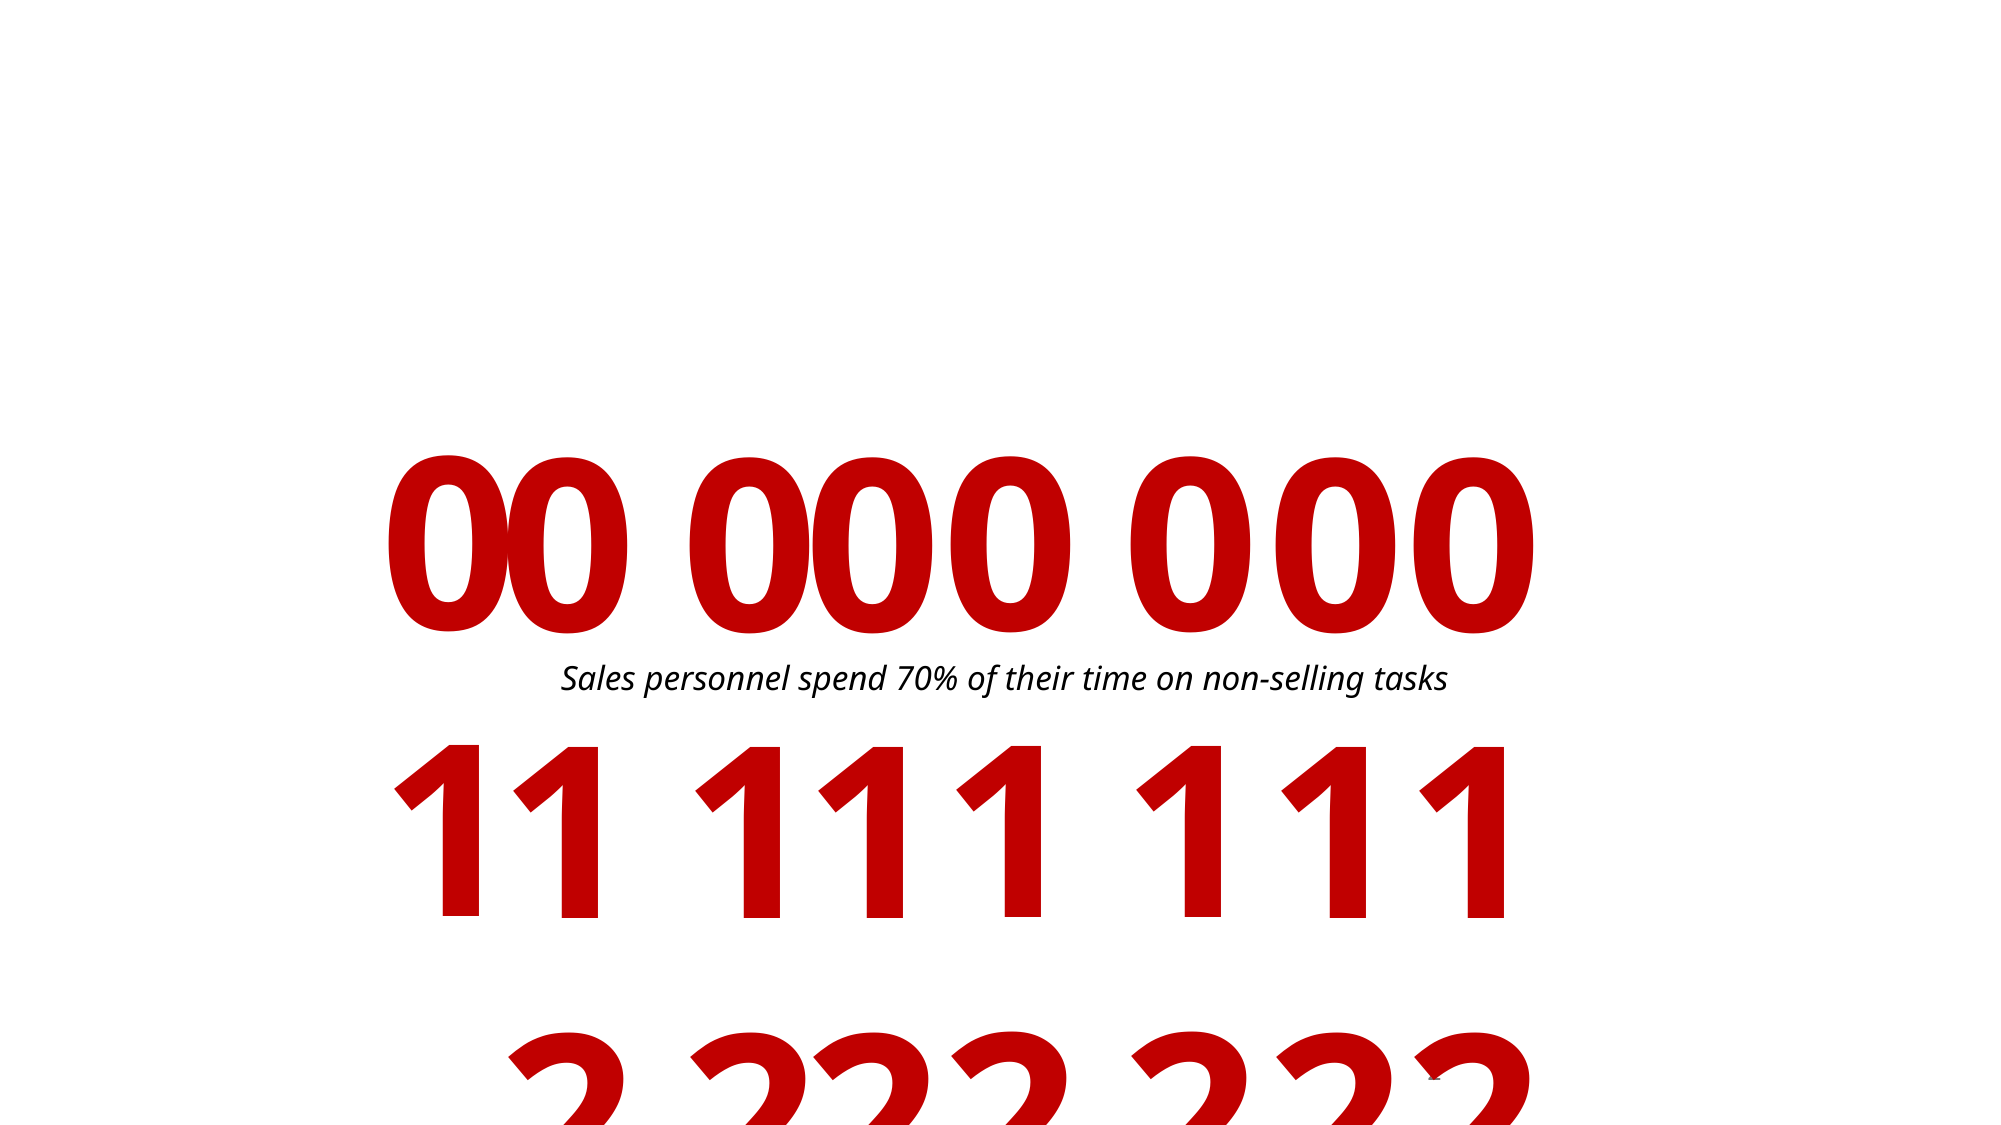

€
01
012345
0123
4
5
01234
01
2
3
4
5
6
0
1
2
3
4
5
6
7
01
2
3
4
0
1
2
3
4
5
6
7
8
Sales personnel spend 70% of their time on non-selling tasks